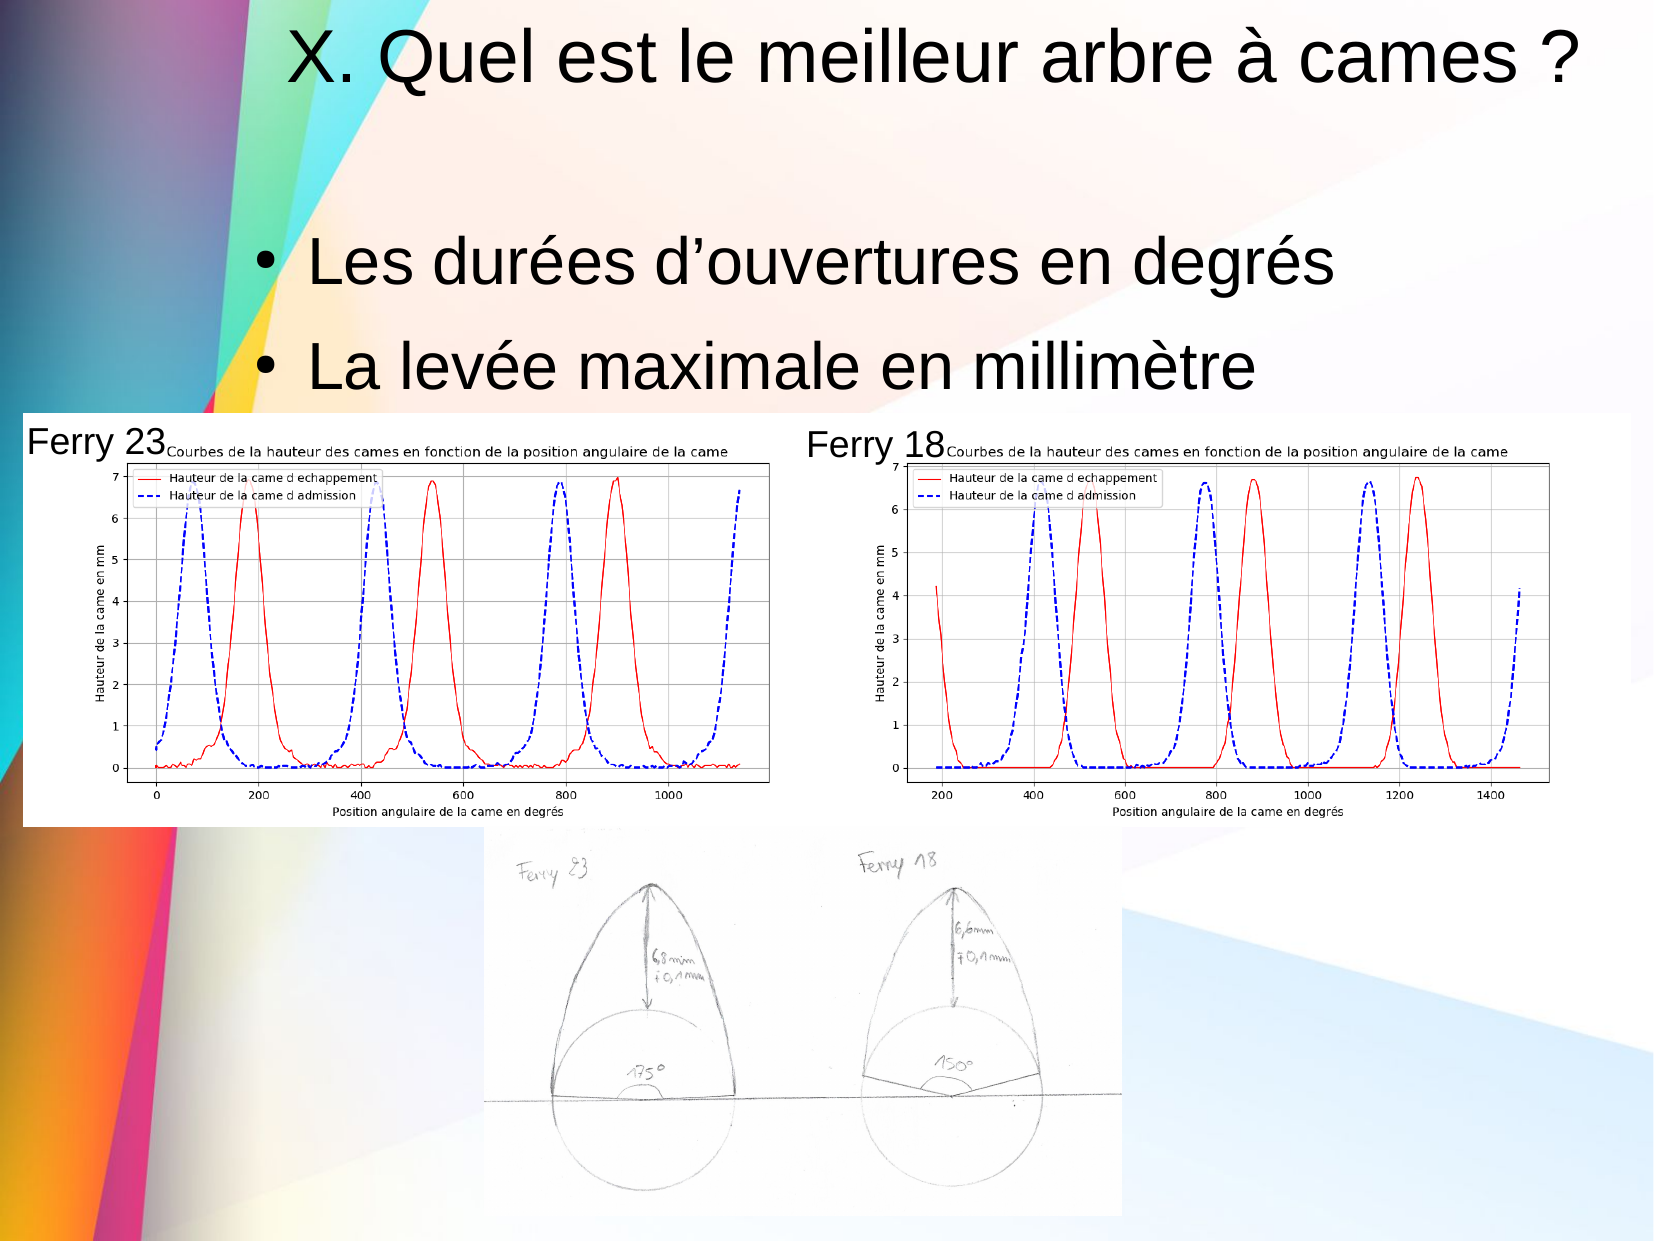

X. Quel est le meilleur arbre à cames ?
# Les durées d’ouvertures en degrés
La levée maximale en millimètre
Ferry 23
Ferry 18